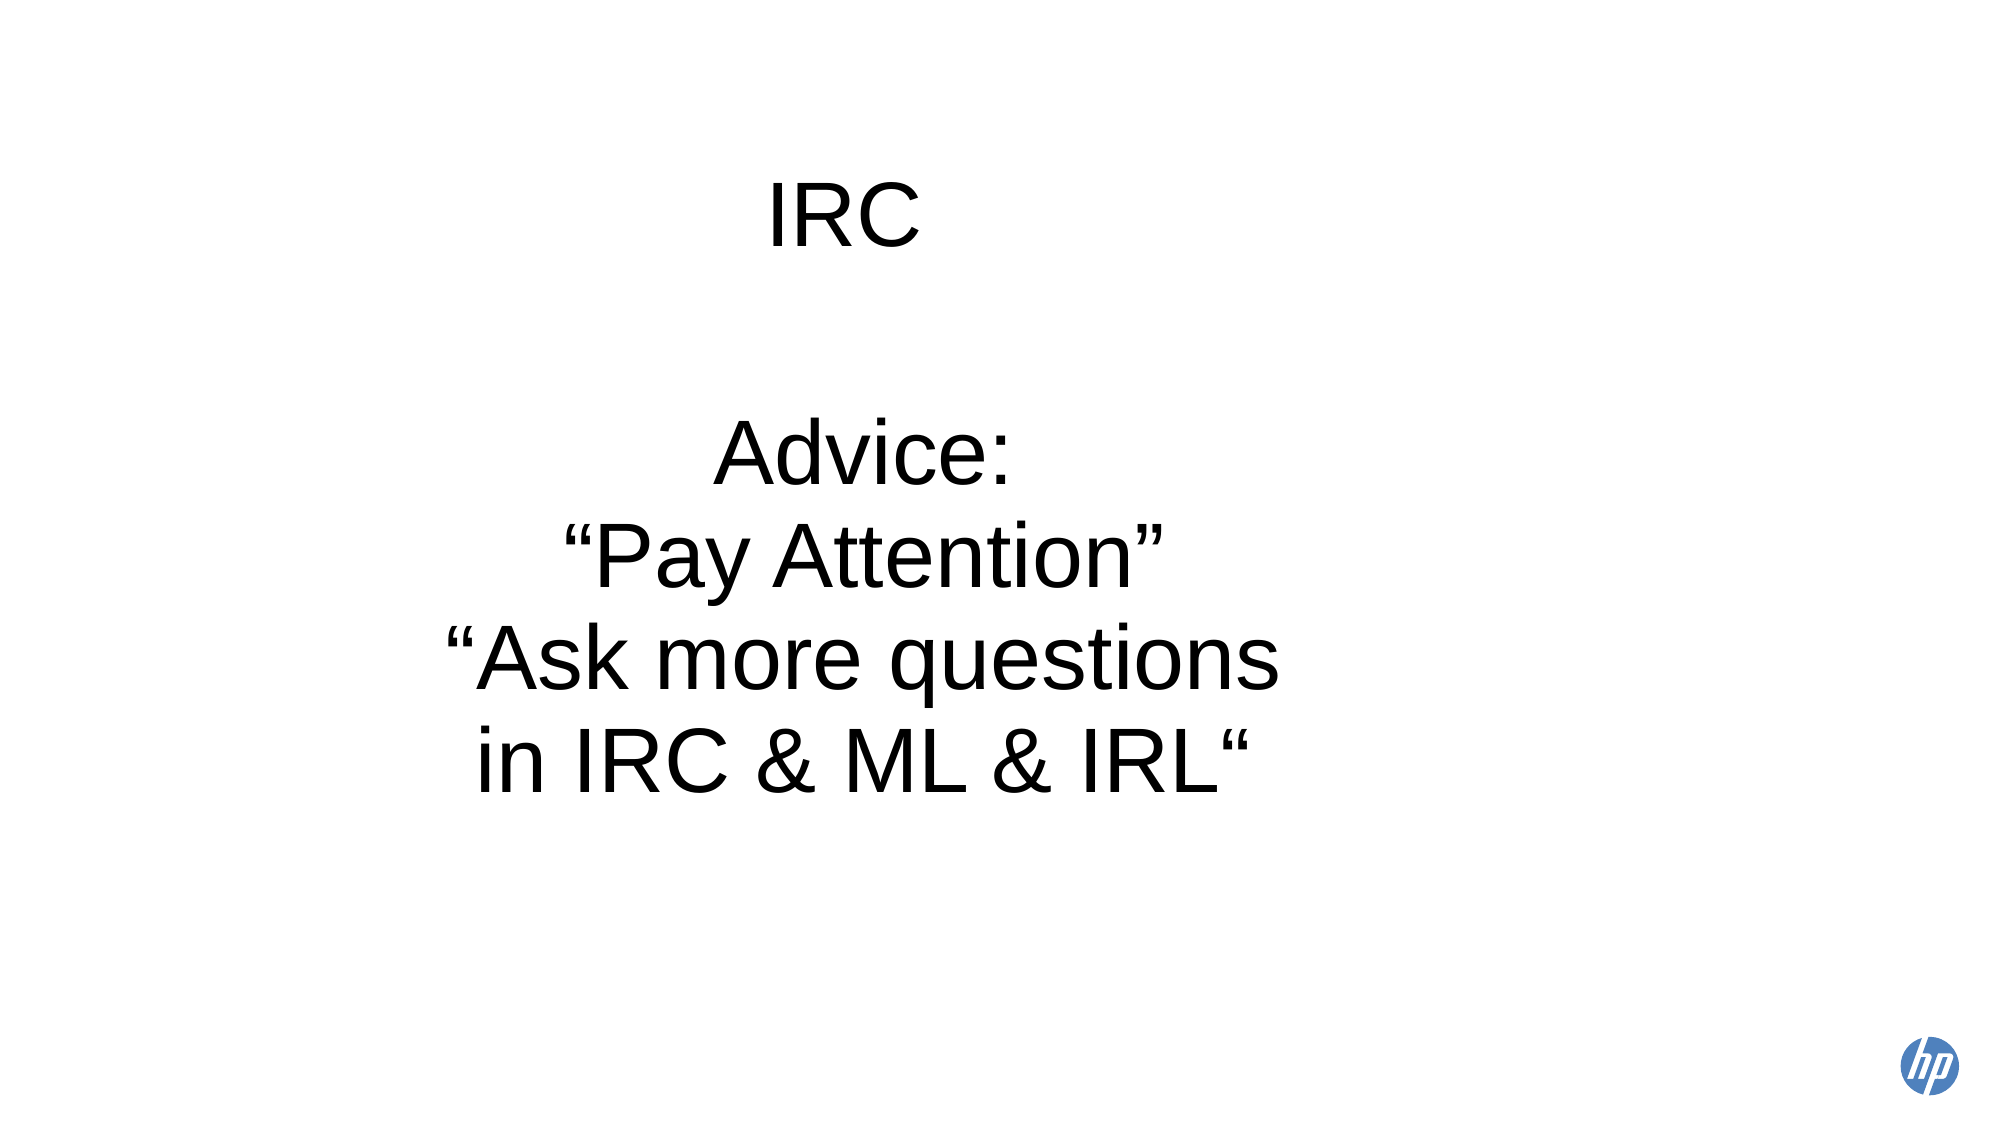

# IRC
Advice:
“Pay Attention”
“Ask more questions in IRC & ML & IRL“